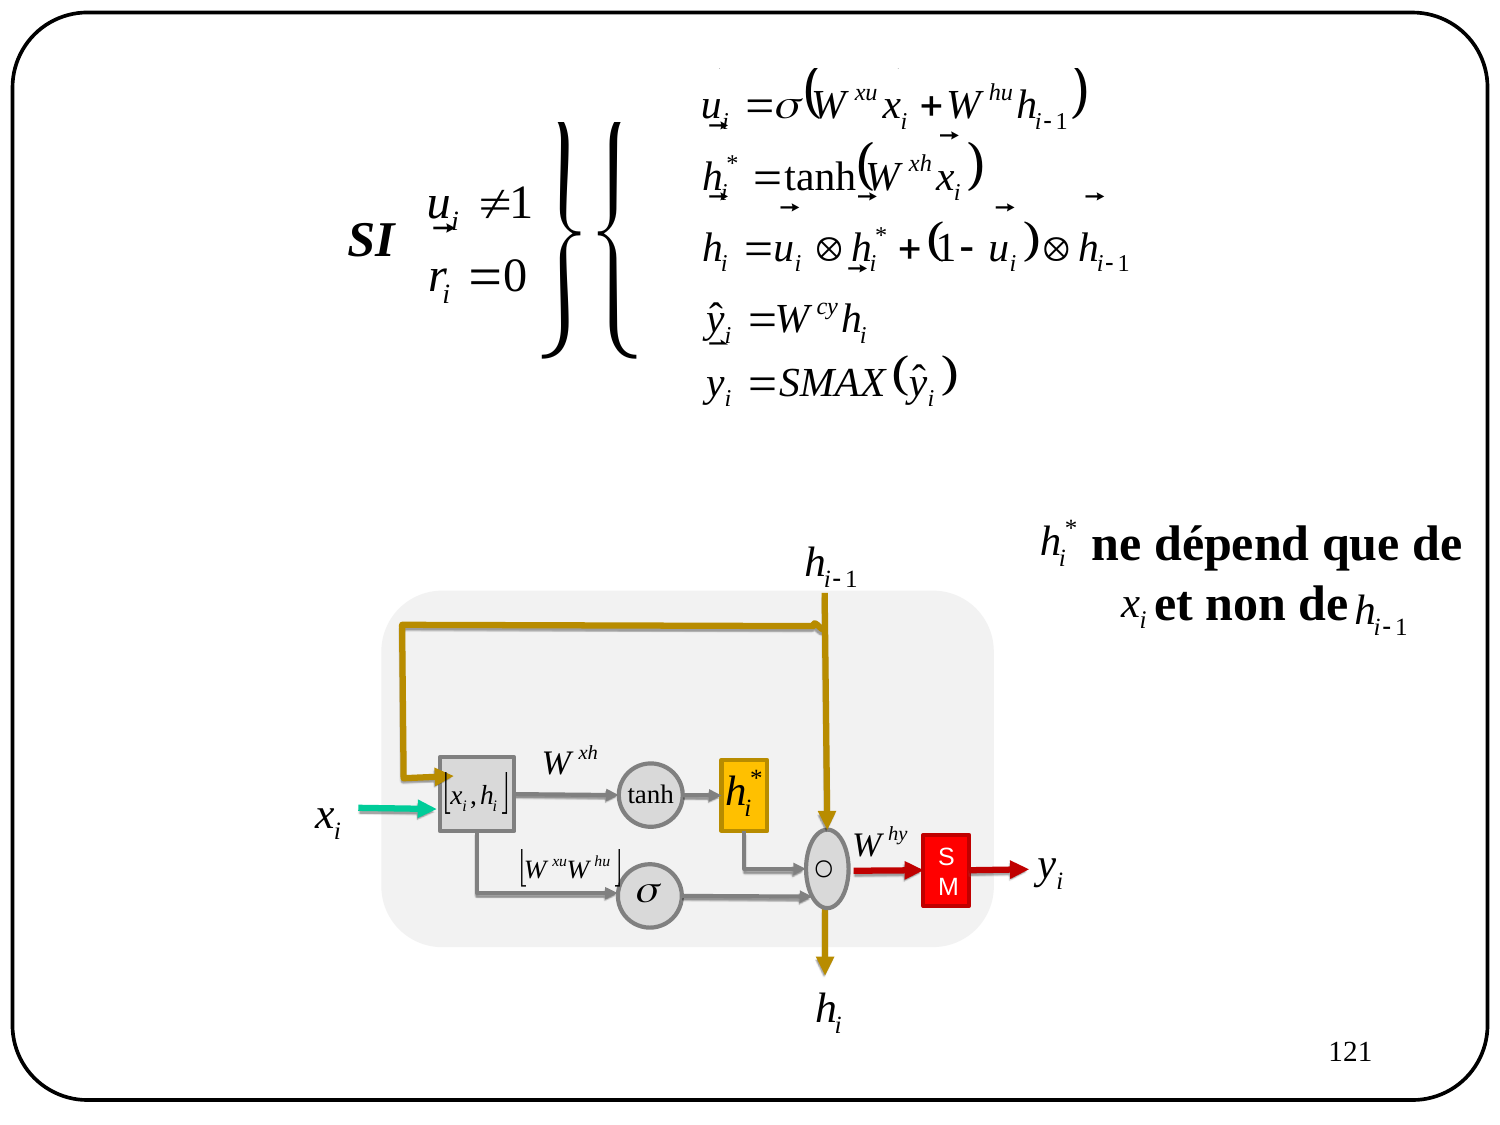

SI
ne dépend que de
 et non de
SM